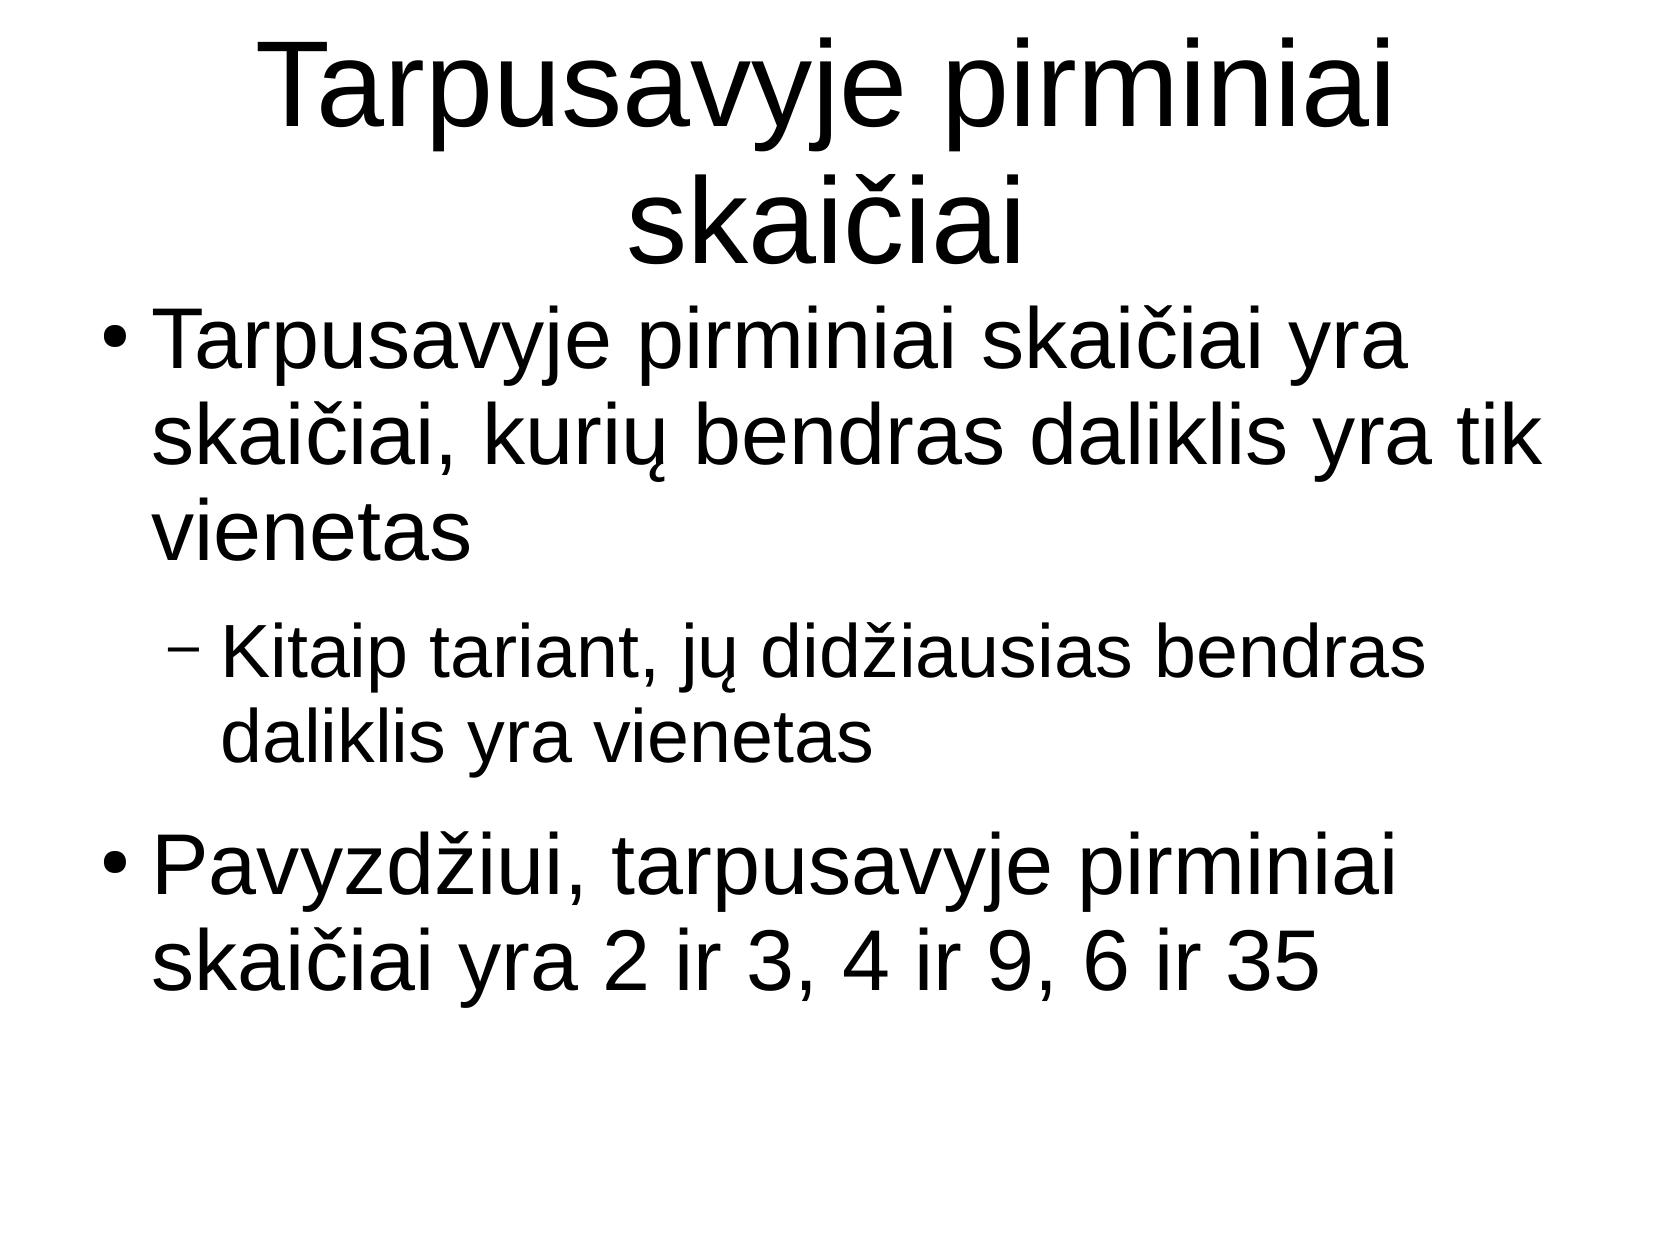

# Tarpusavyje pirminiai skaičiai
Tarpusavyje pirminiai skaičiai yra skaičiai, kurių bendras daliklis yra tik vienetas
Kitaip tariant, jų didžiausias bendras daliklis yra vienetas
Pavyzdžiui, tarpusavyje pirminiai skaičiai yra 2 ir 3, 4 ir 9, 6 ir 35